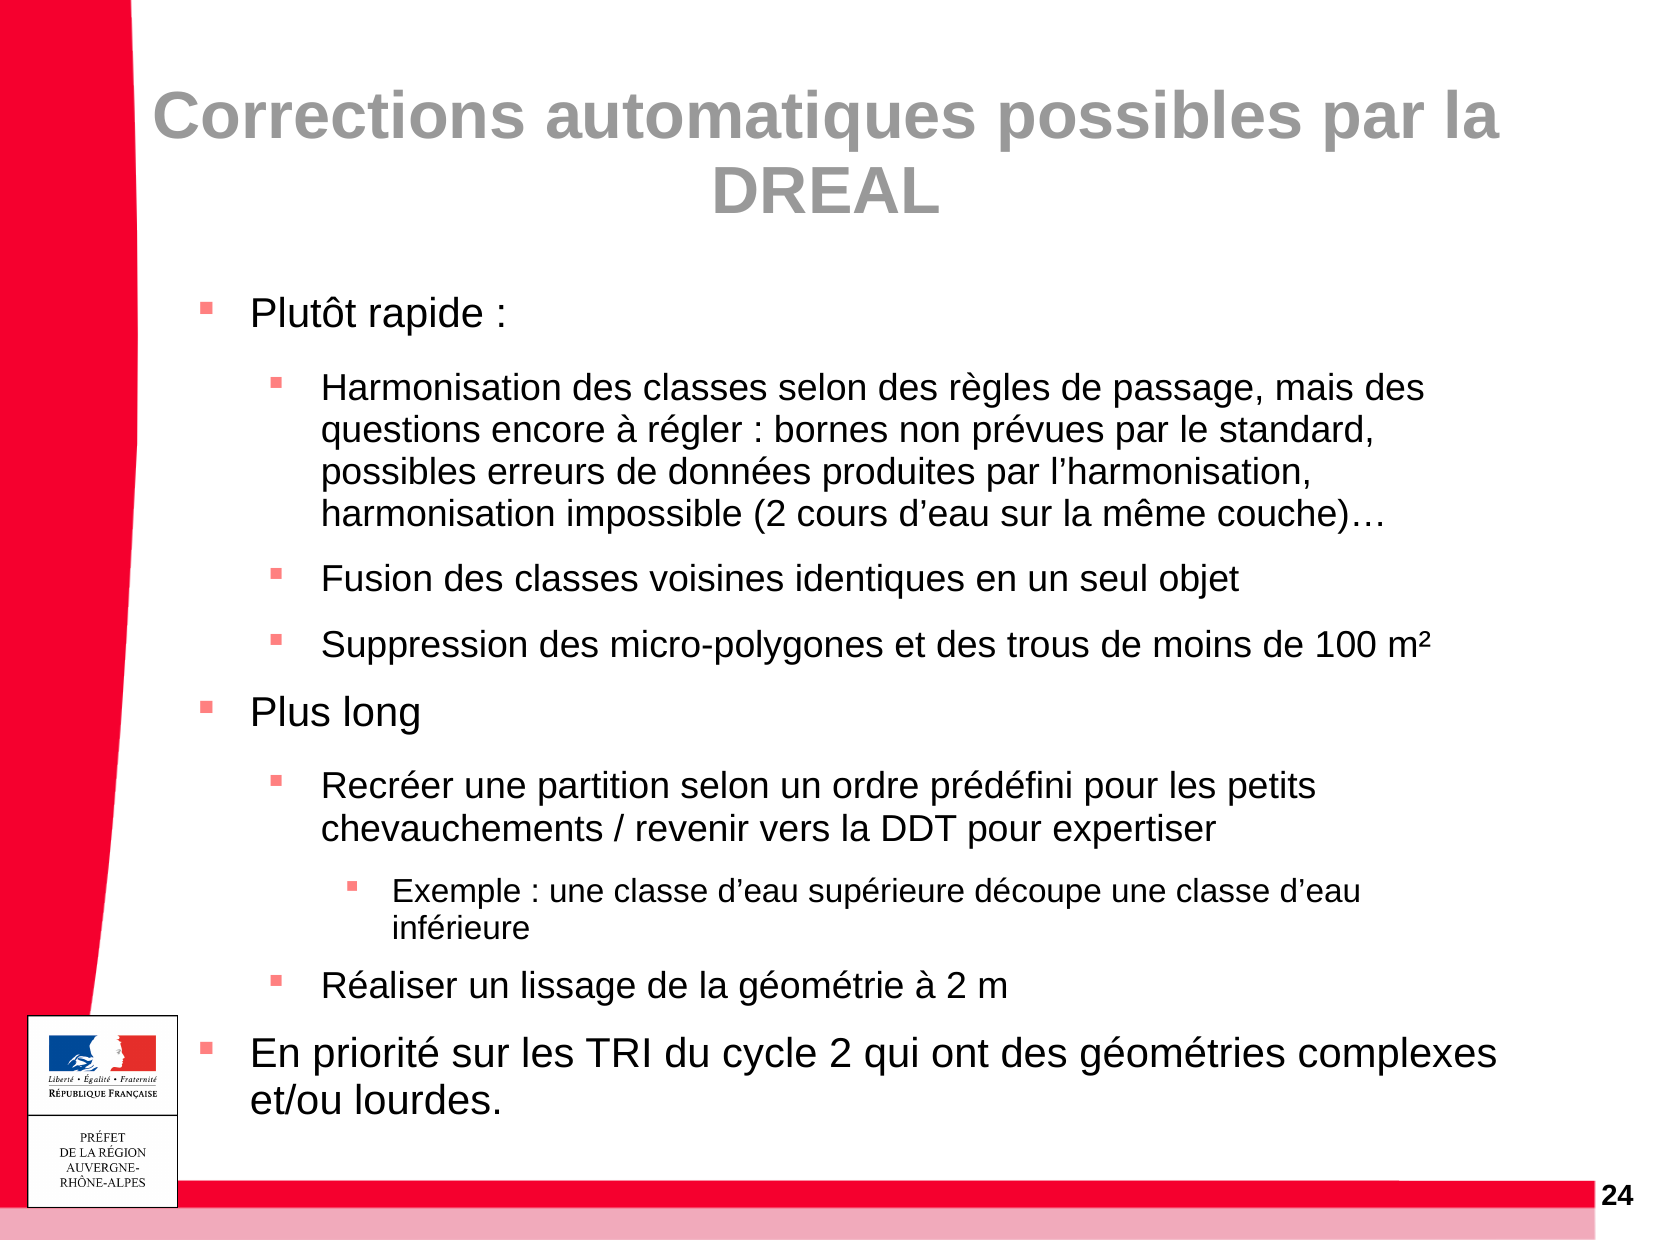

# Corrections automatiques possibles par la DREAL
Plutôt rapide :
Harmonisation des classes selon des règles de passage, mais des questions encore à régler : bornes non prévues par le standard, possibles erreurs de données produites par l’harmonisation, harmonisation impossible (2 cours d’eau sur la même couche)…
Fusion des classes voisines identiques en un seul objet
Suppression des micro-polygones et des trous de moins de 100 m²
Plus long
Recréer une partition selon un ordre prédéfini pour les petits chevauchements / revenir vers la DDT pour expertiser
Exemple : une classe d’eau supérieure découpe une classe d’eau inférieure
Réaliser un lissage de la géométrie à 2 m
En priorité sur les TRI du cycle 2 qui ont des géométries complexes et/ou lourdes.
24